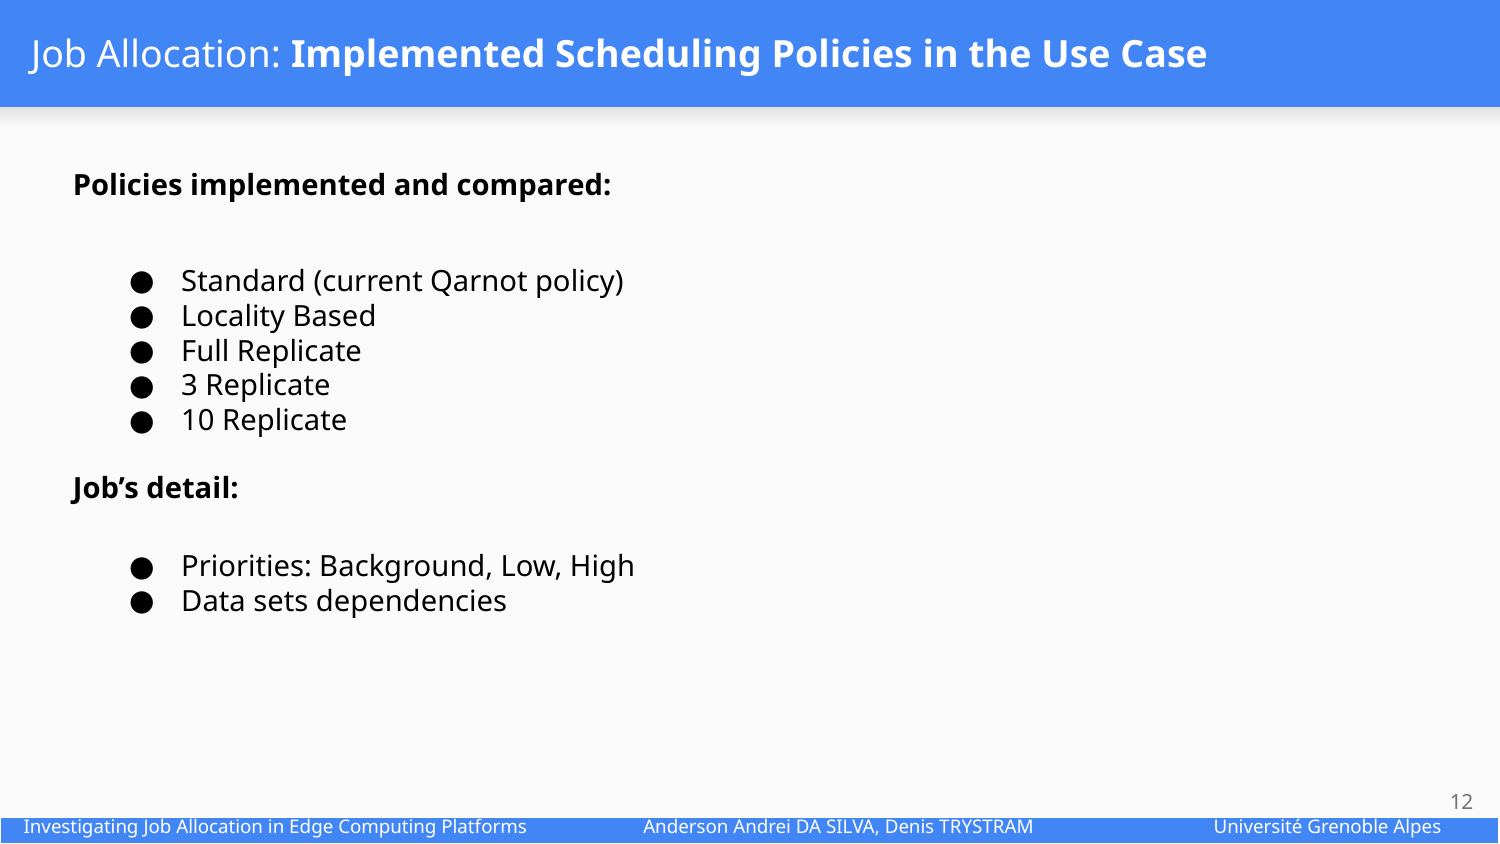

# Job Allocation: Implemented Scheduling Policies in the Use Case
Policies implemented and compared:
Standard (current Qarnot policy)
Locality Based
Full Replicate
3 Replicate
10 Replicate
Job’s detail:
Priorities: Background, Low, High
Data sets dependencies
Investigating Job Allocation in Edge Computing Platforms
Anderson Andrei DA SILVA, Denis TRYSTRAM
Université Grenoble Alpes